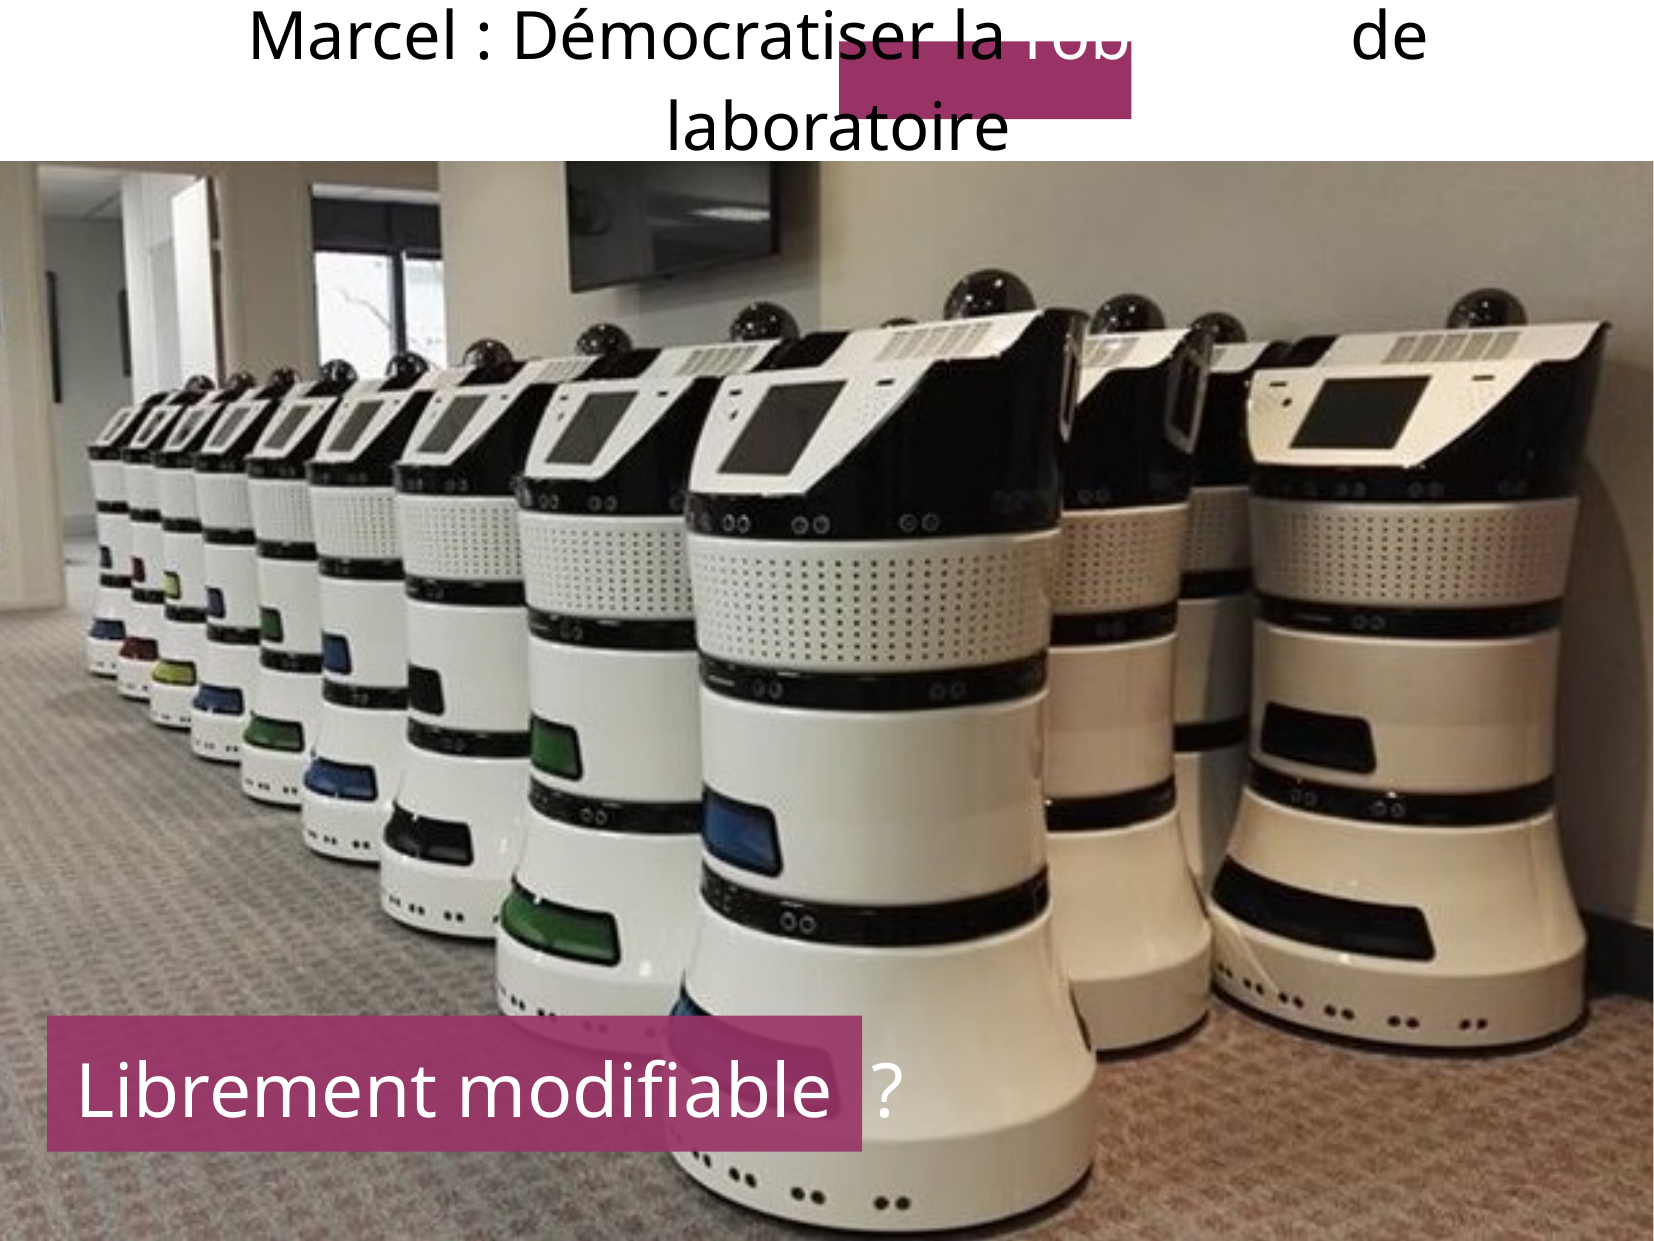

# Marcel : Démocratiser la robotique de laboratoire
Librement modifiable  ?